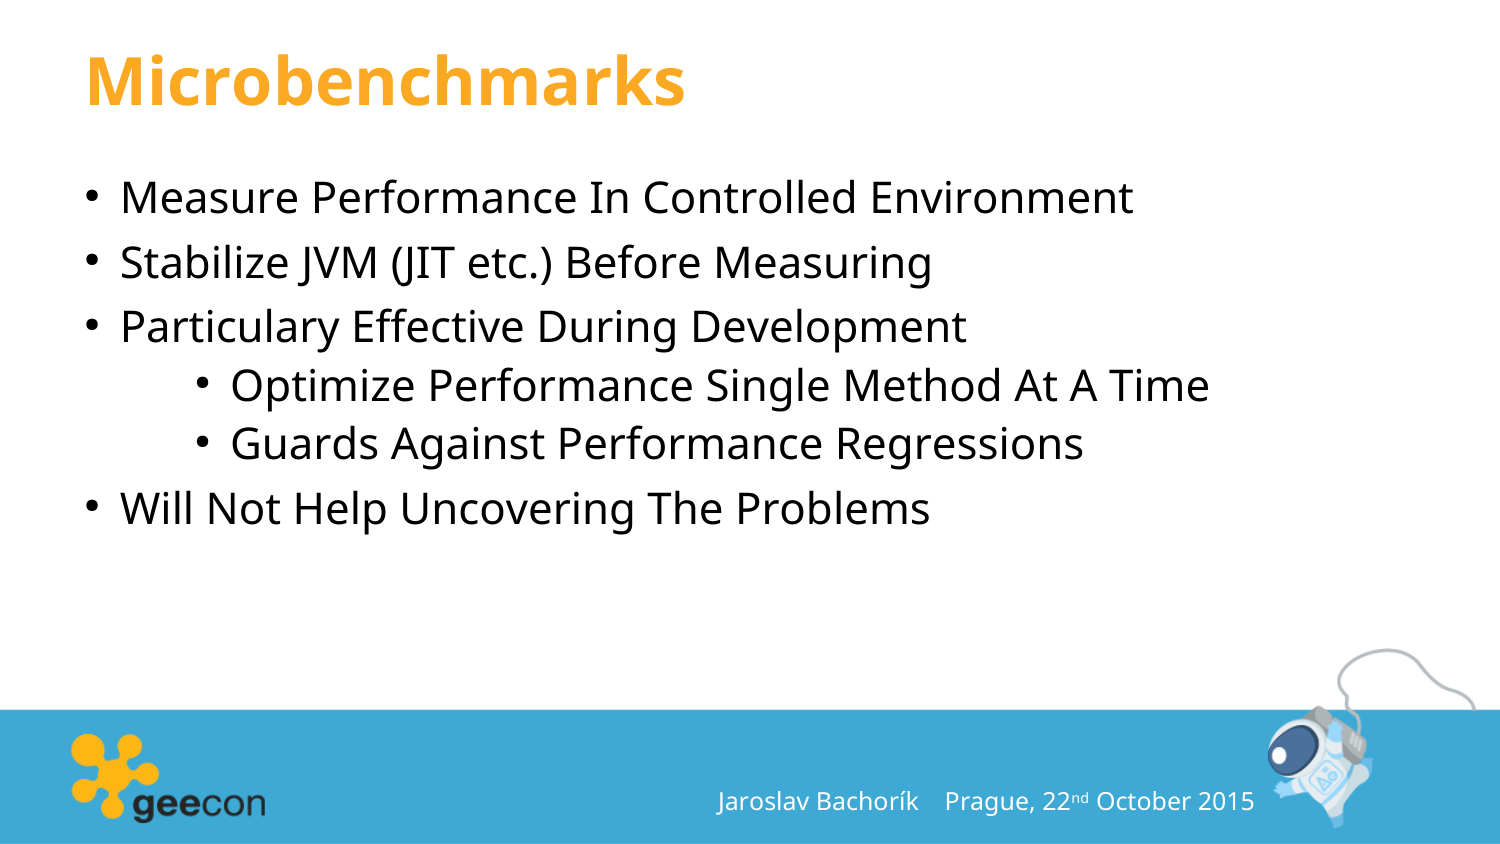

# Microbenchmarks
Measure Performance In Controlled Environment
Stabilize JVM (JIT etc.) Before Measuring
Particulary Effective During Development
Optimize Performance Single Method At A Time
Guards Against Performance Regressions
Will Not Help Uncovering The Problems
Jaroslav Bachorík Prague, 22nd October 2015